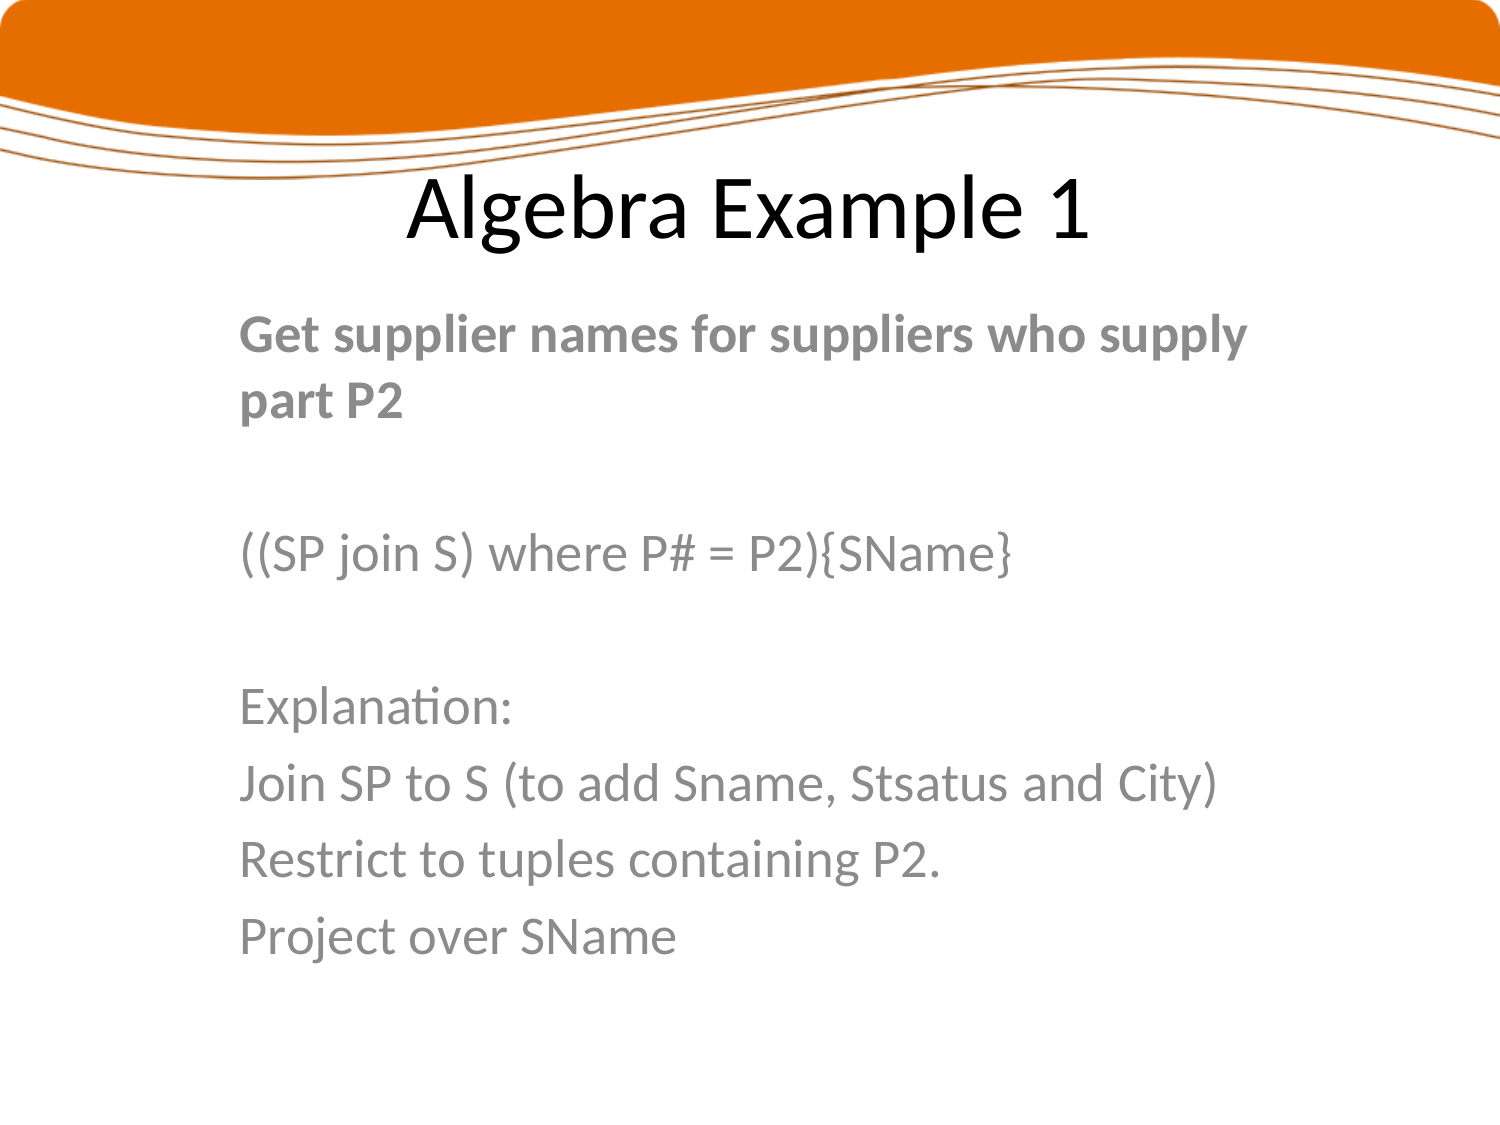

Algebra Example 1
Get supplier names for suppliers who supply part P2
((SP join S) where P# = P2){SName}
Explanation:
Join SP to S (to add Sname, Stsatus and City)
Restrict to tuples containing P2.
Project over SName